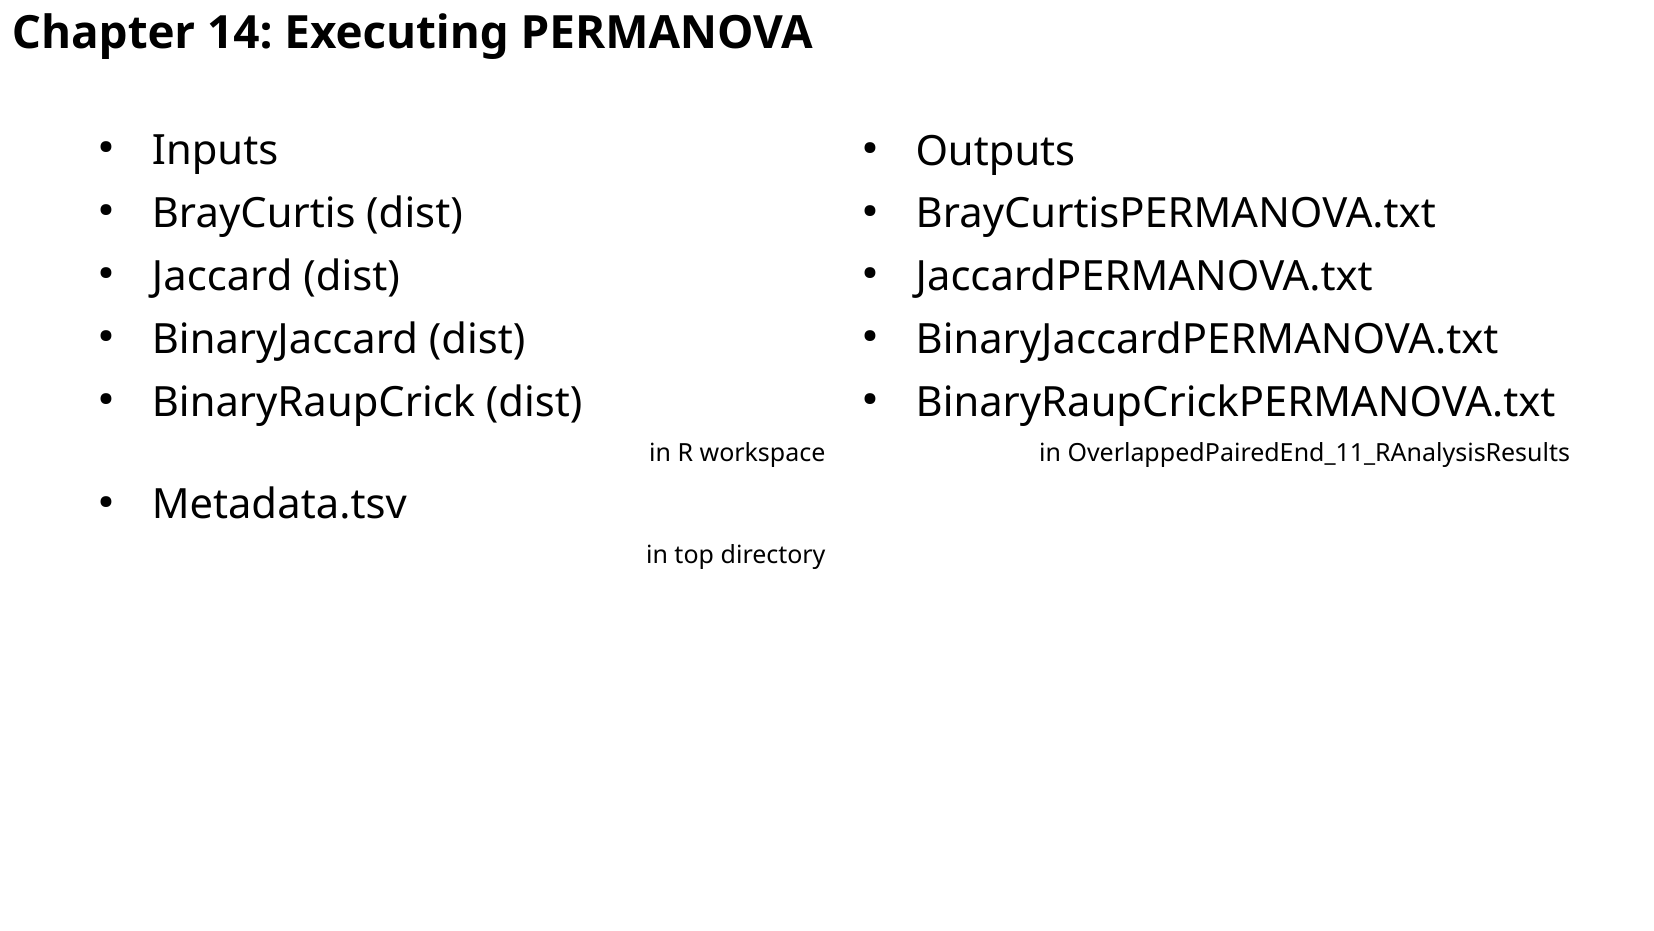

# Chapter 14: Executing PERMANOVA
Inputs
BrayCurtis (dist)
Jaccard (dist)
BinaryJaccard (dist)
BinaryRaupCrick (dist)
in R workspace
Metadata.tsv
in top directory
Outputs
BrayCurtisPERMANOVA.txt
JaccardPERMANOVA.txt
BinaryJaccardPERMANOVA.txt
BinaryRaupCrickPERMANOVA.txt
in OverlappedPairedEnd_11_RAnalysisResults